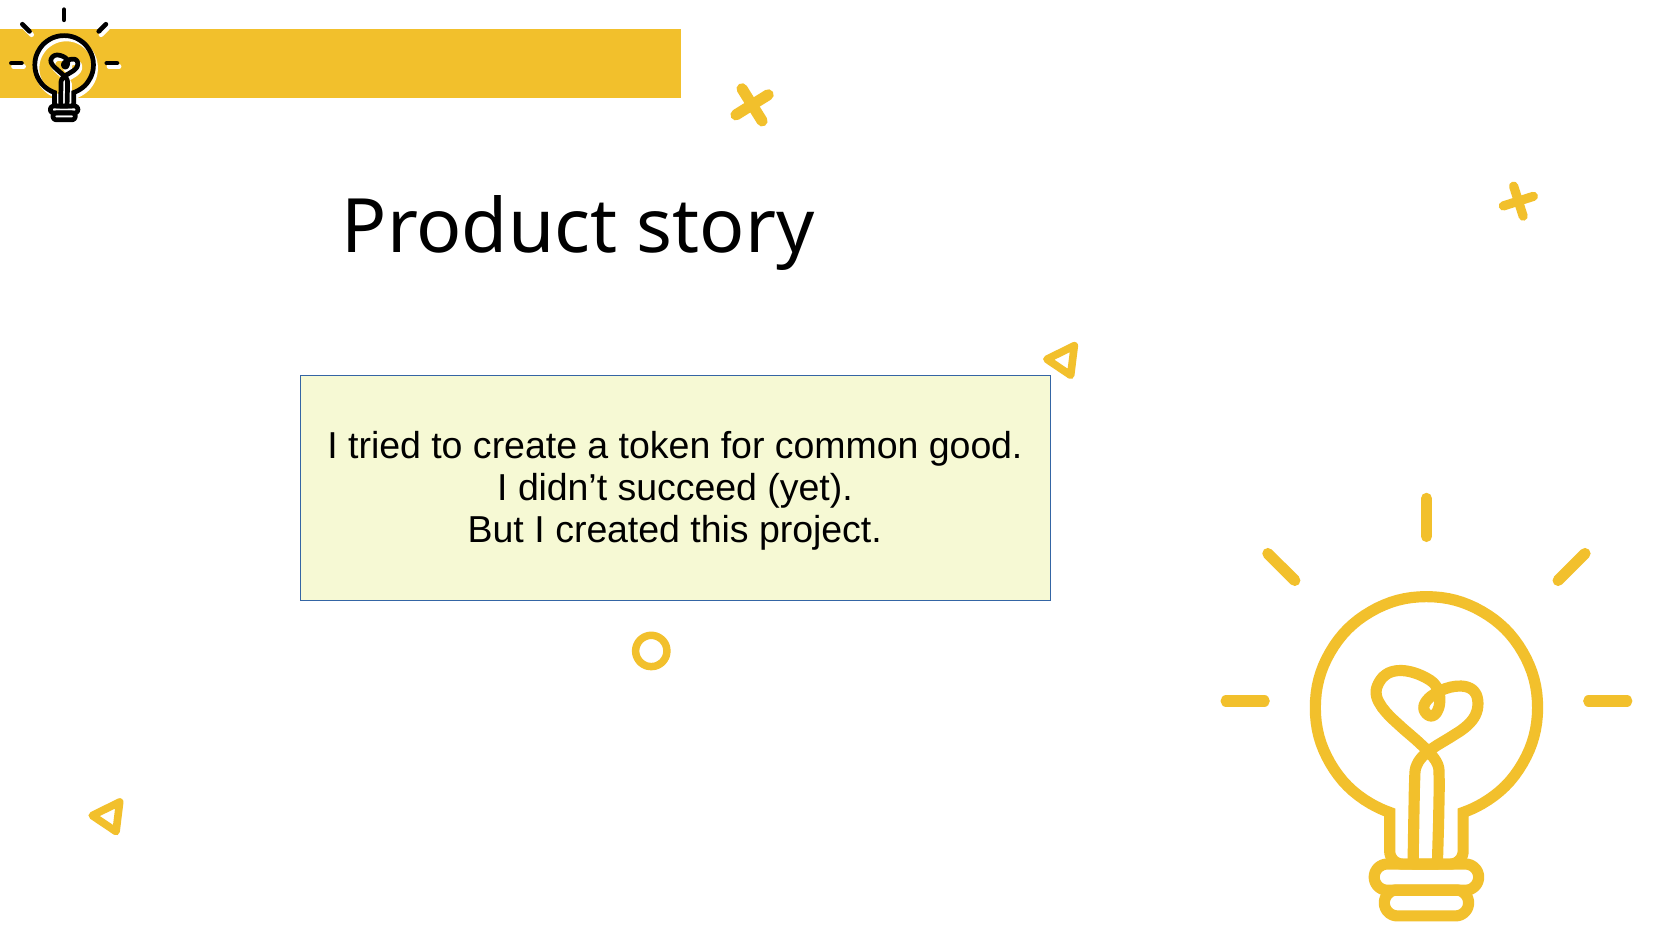

# Product story
I tried to create a token for common good.
I didn’t succeed (yet).
But I created this project.